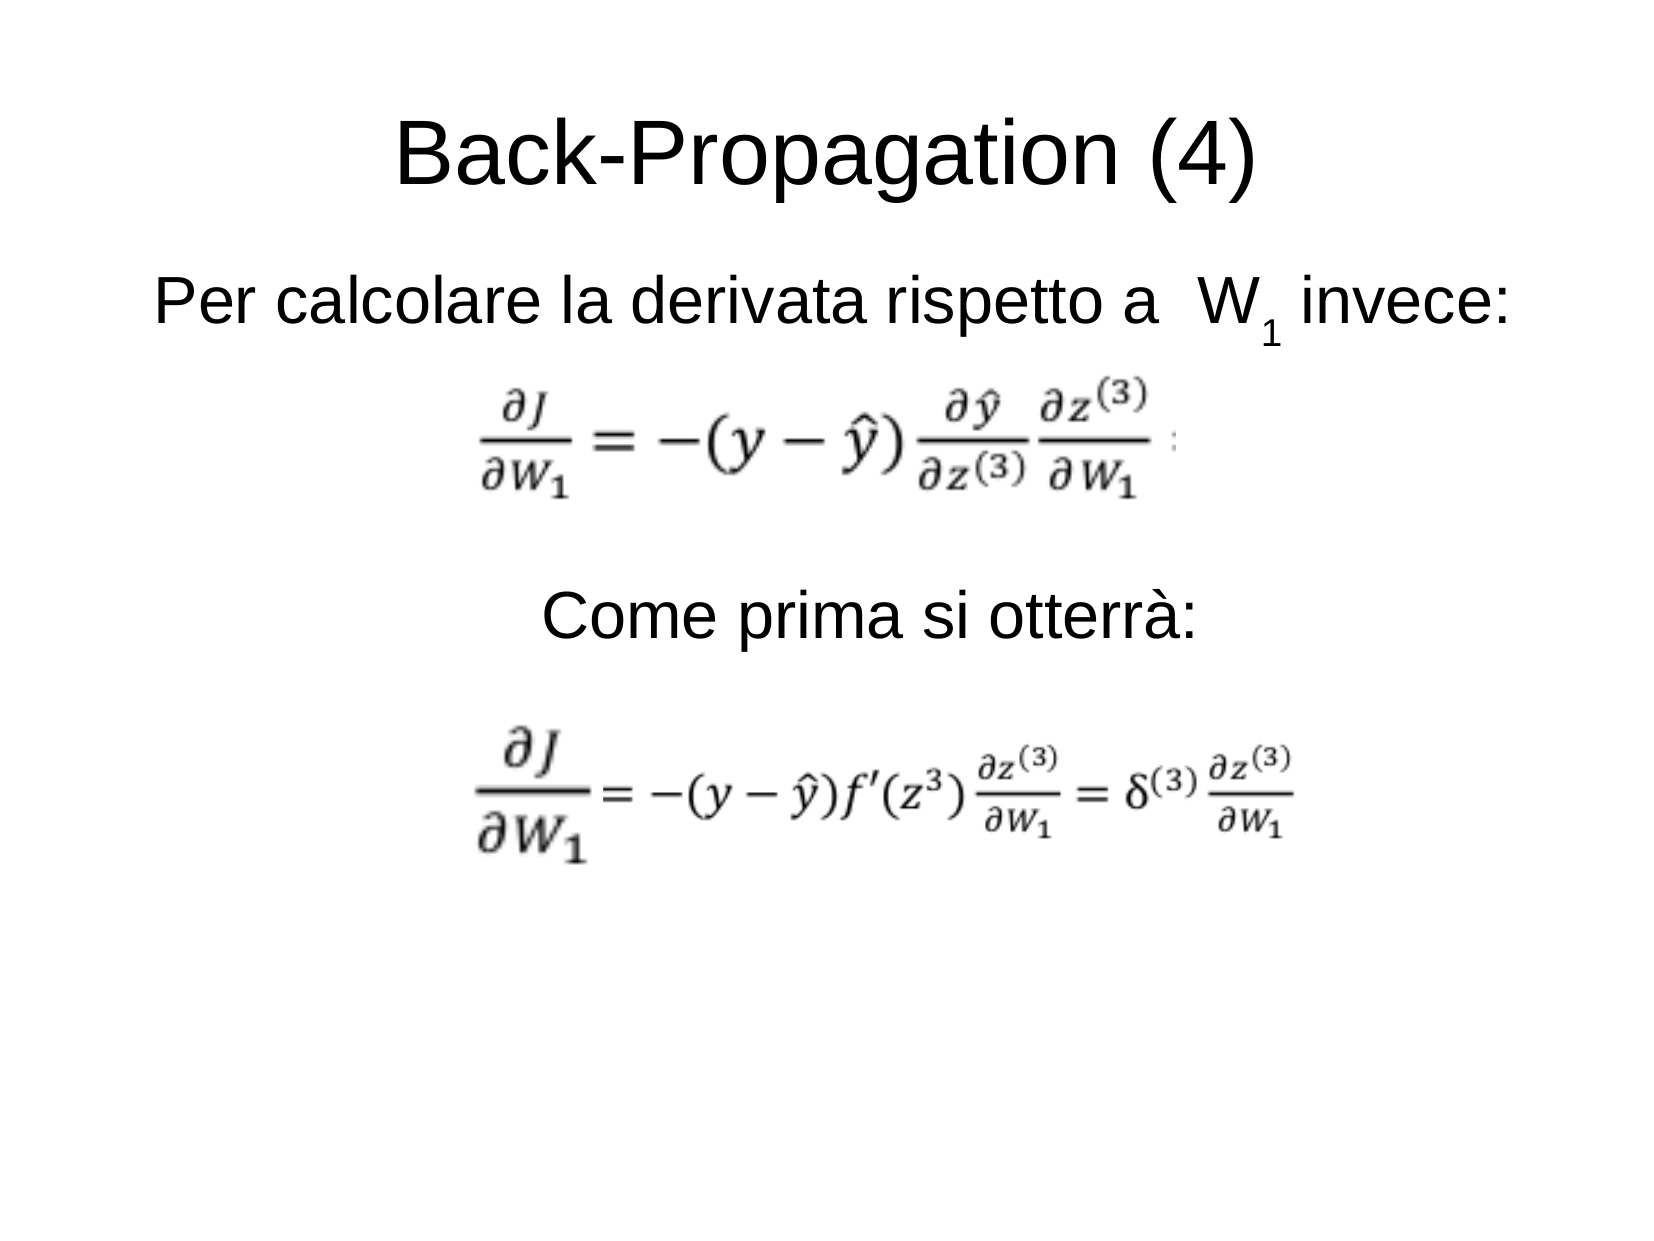

# Back-Propagation (4)
Per calcolare la derivata rispetto a W1 invece:
 Come prima si otterrà: